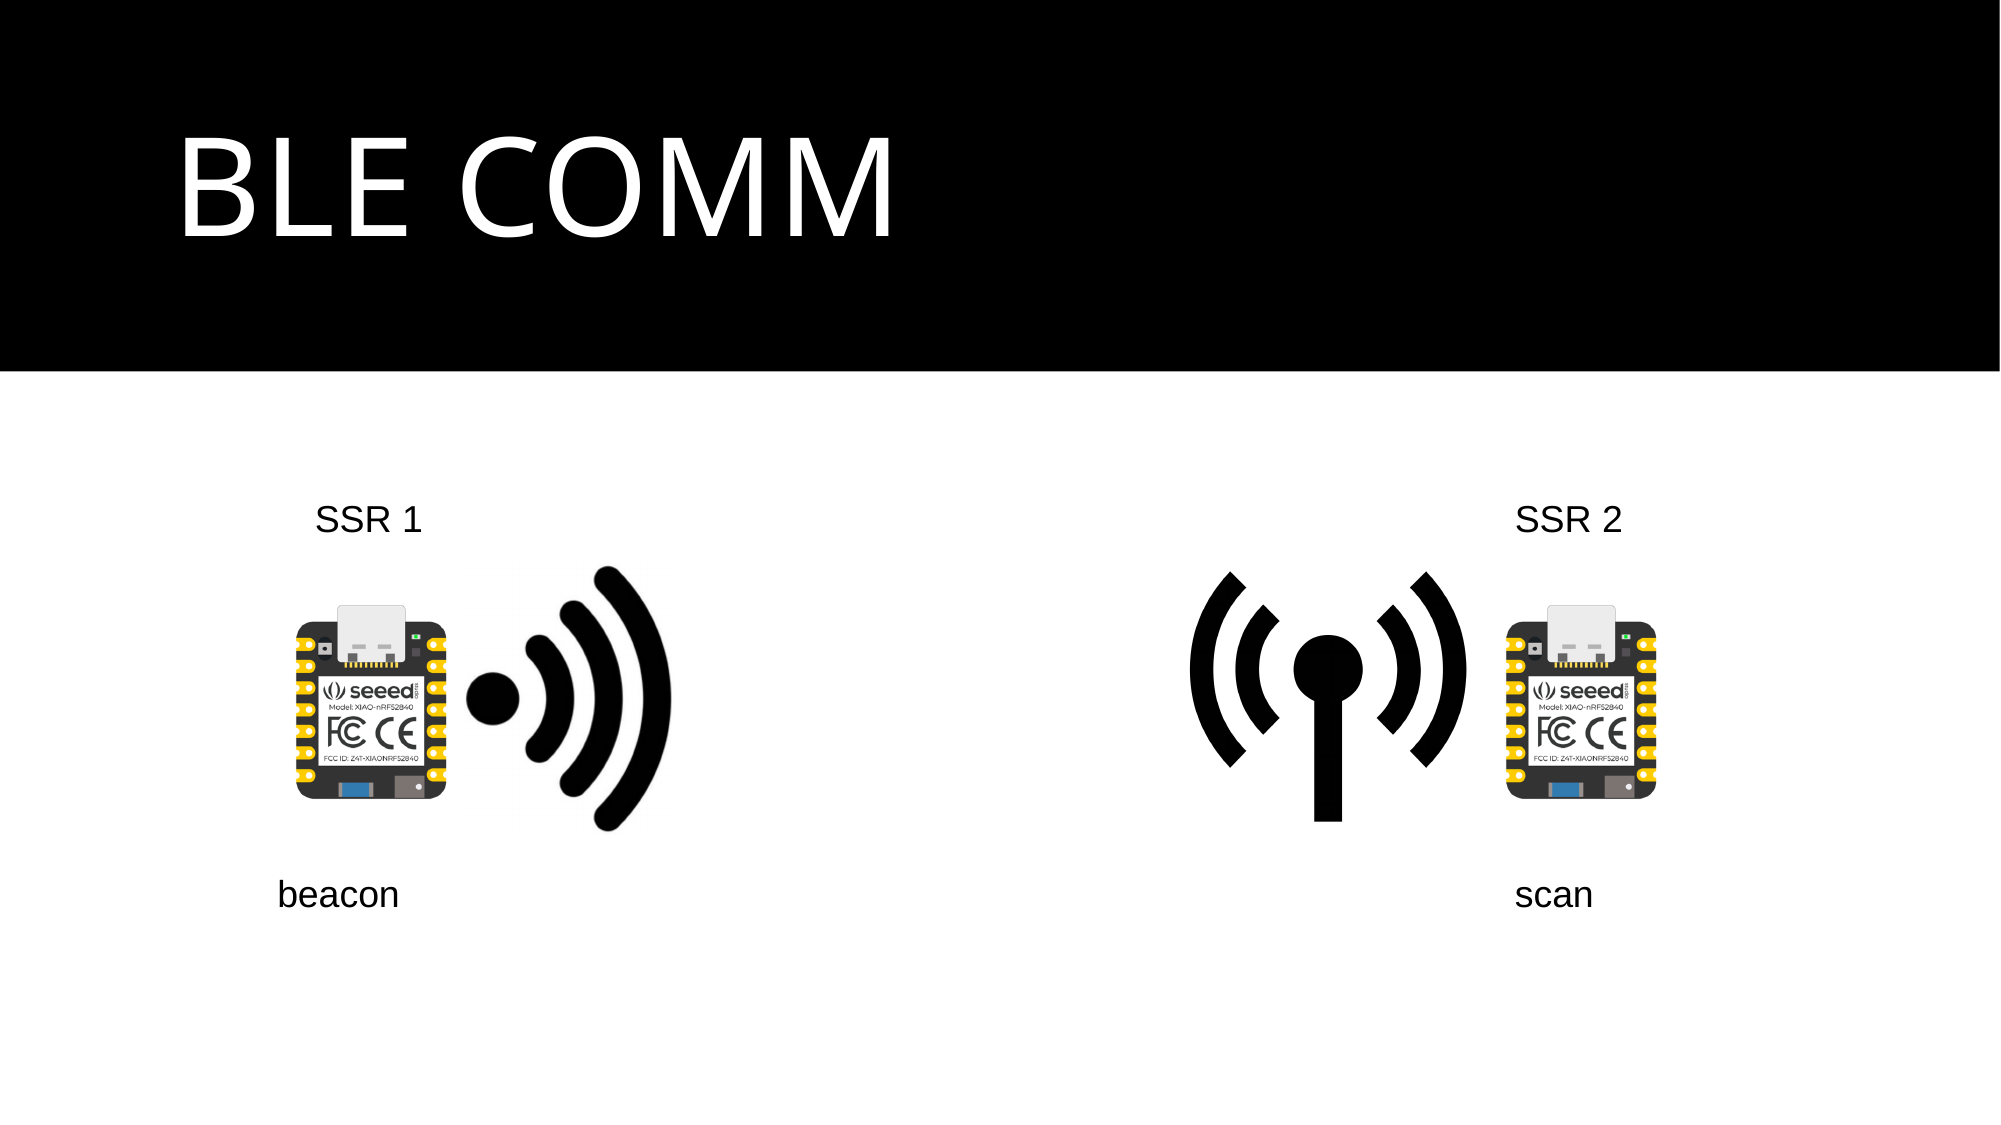

# BLE comm
SSR 1
SSR 2
beacon
scan